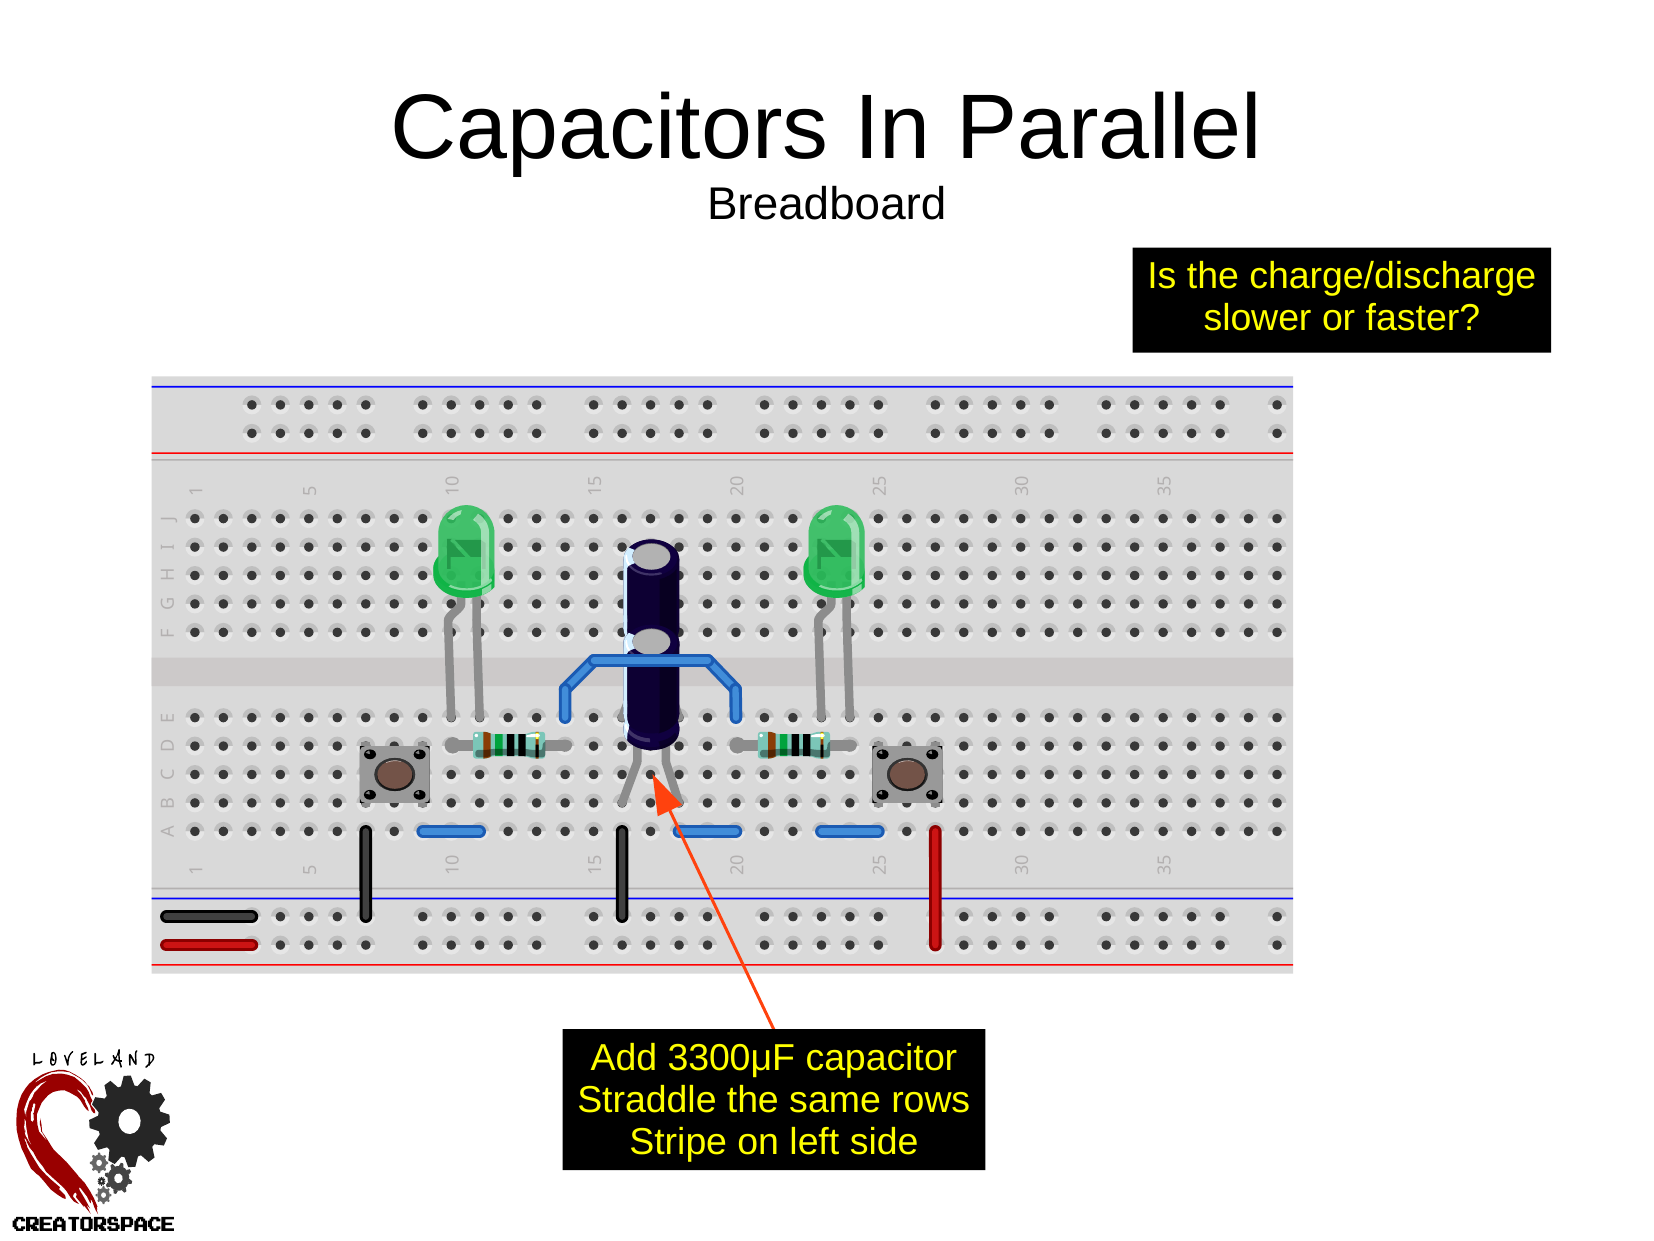

# Capacitors In Parallel Breadboard
Is the charge/discharge
slower or faster?
Add 3300μF capacitor
Straddle the same rows
Stripe on left side